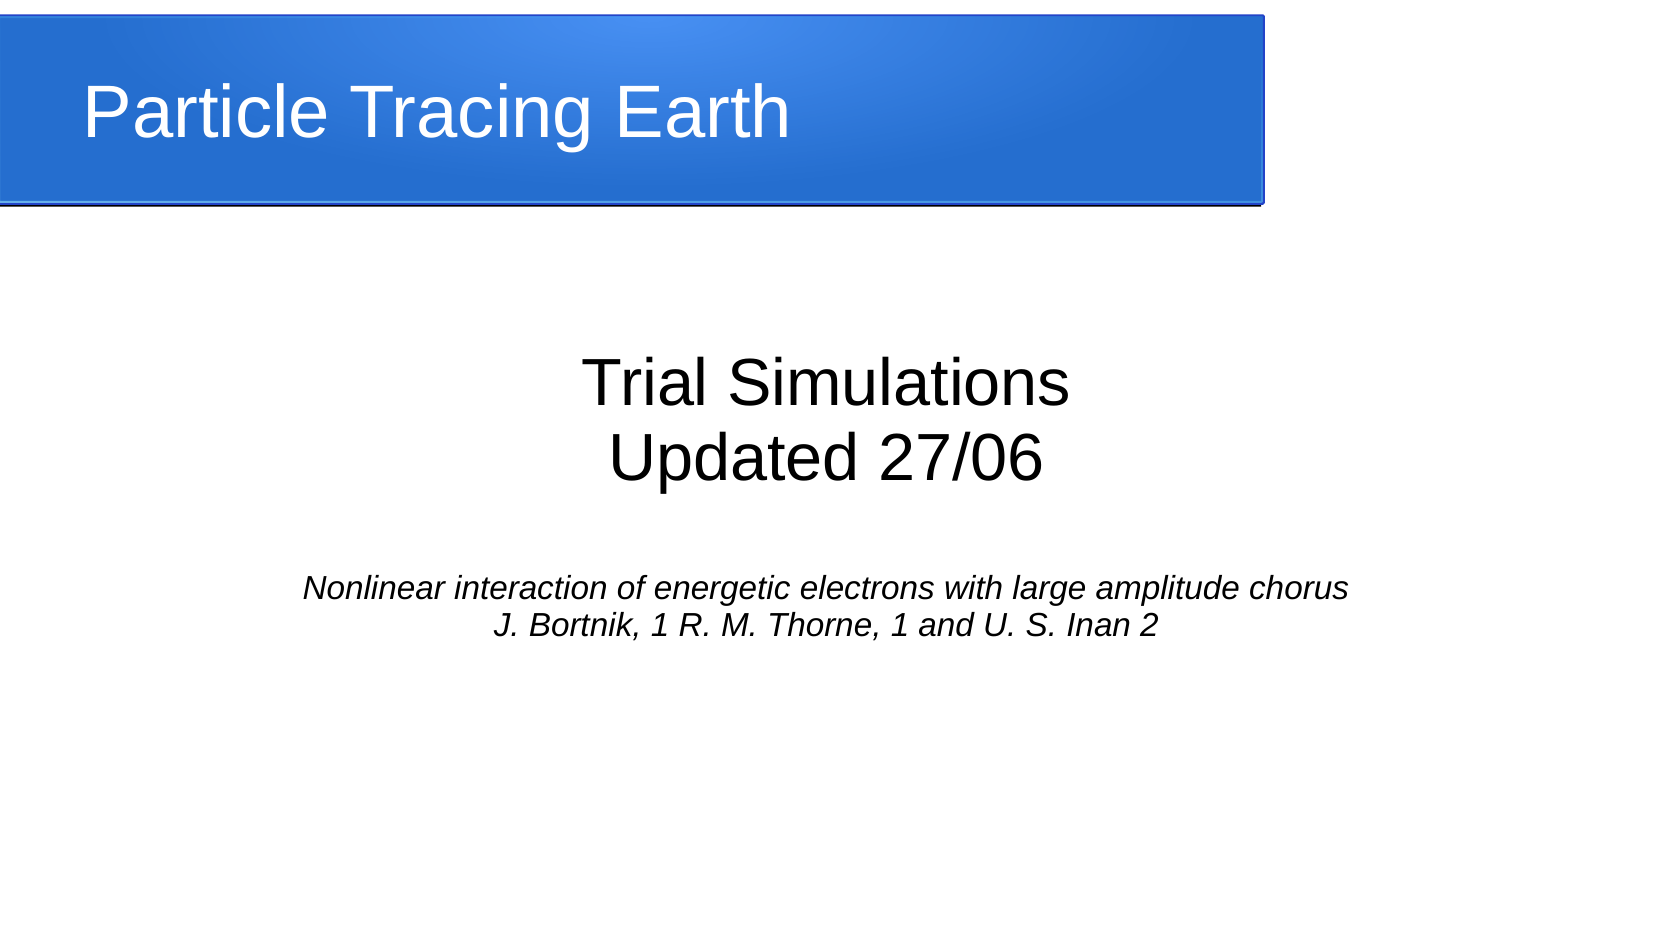

# Particle Tracing Earth
Trial Simulations
Updated 27/06
Nonlinear interaction of energetic electrons with large amplitude chorus
J. Bortnik, 1 R. M. Thorne, 1 and U. S. Inan 2